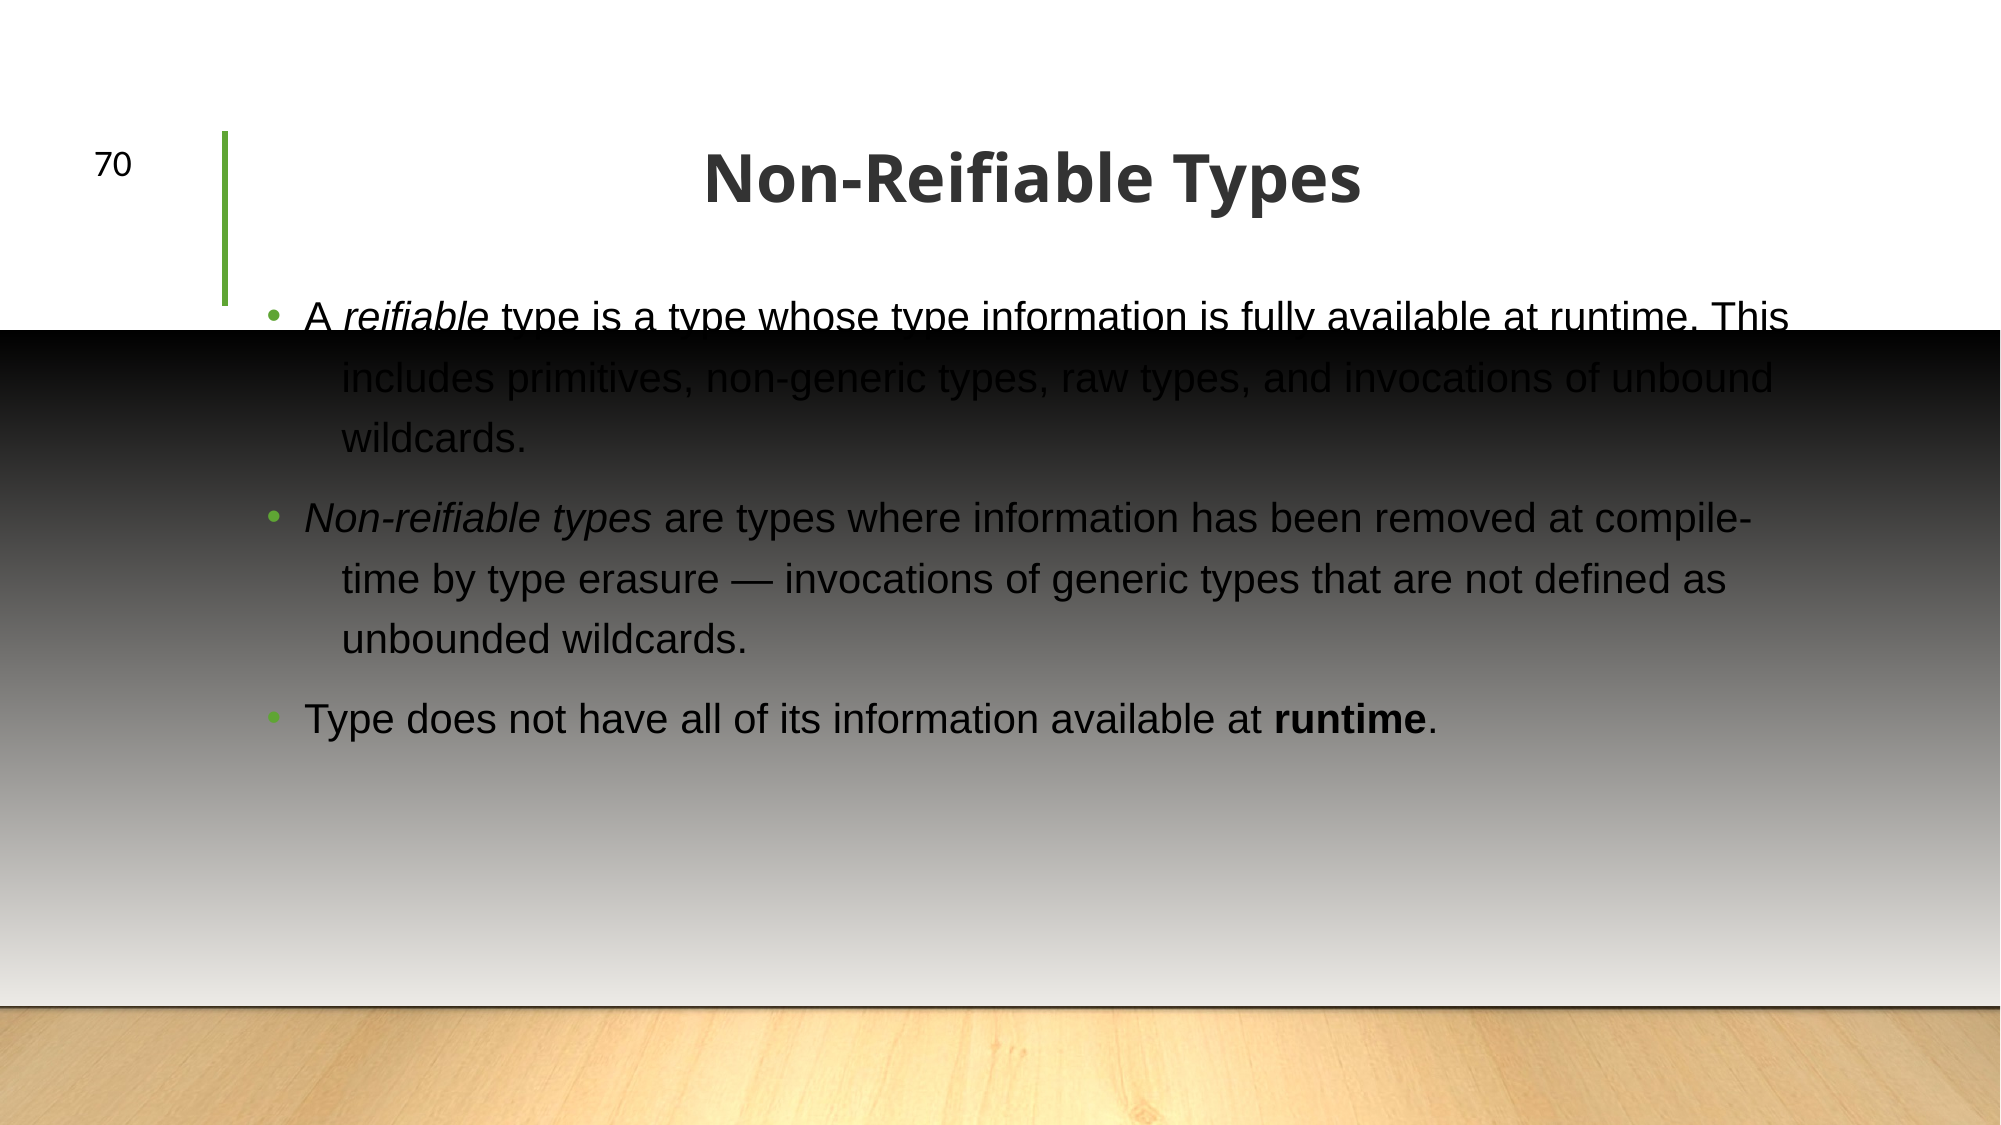

# Non-Reifiable Types
A reifiable type is a type whose type information is fully available at runtime. This includes primitives, non-generic types, raw types, and invocations of unbound wildcards.
Non-reifiable types are types where information has been removed at compile-time by type erasure — invocations of generic types that are not defined as unbounded wildcards.
Type does not have all of its information available at runtime.